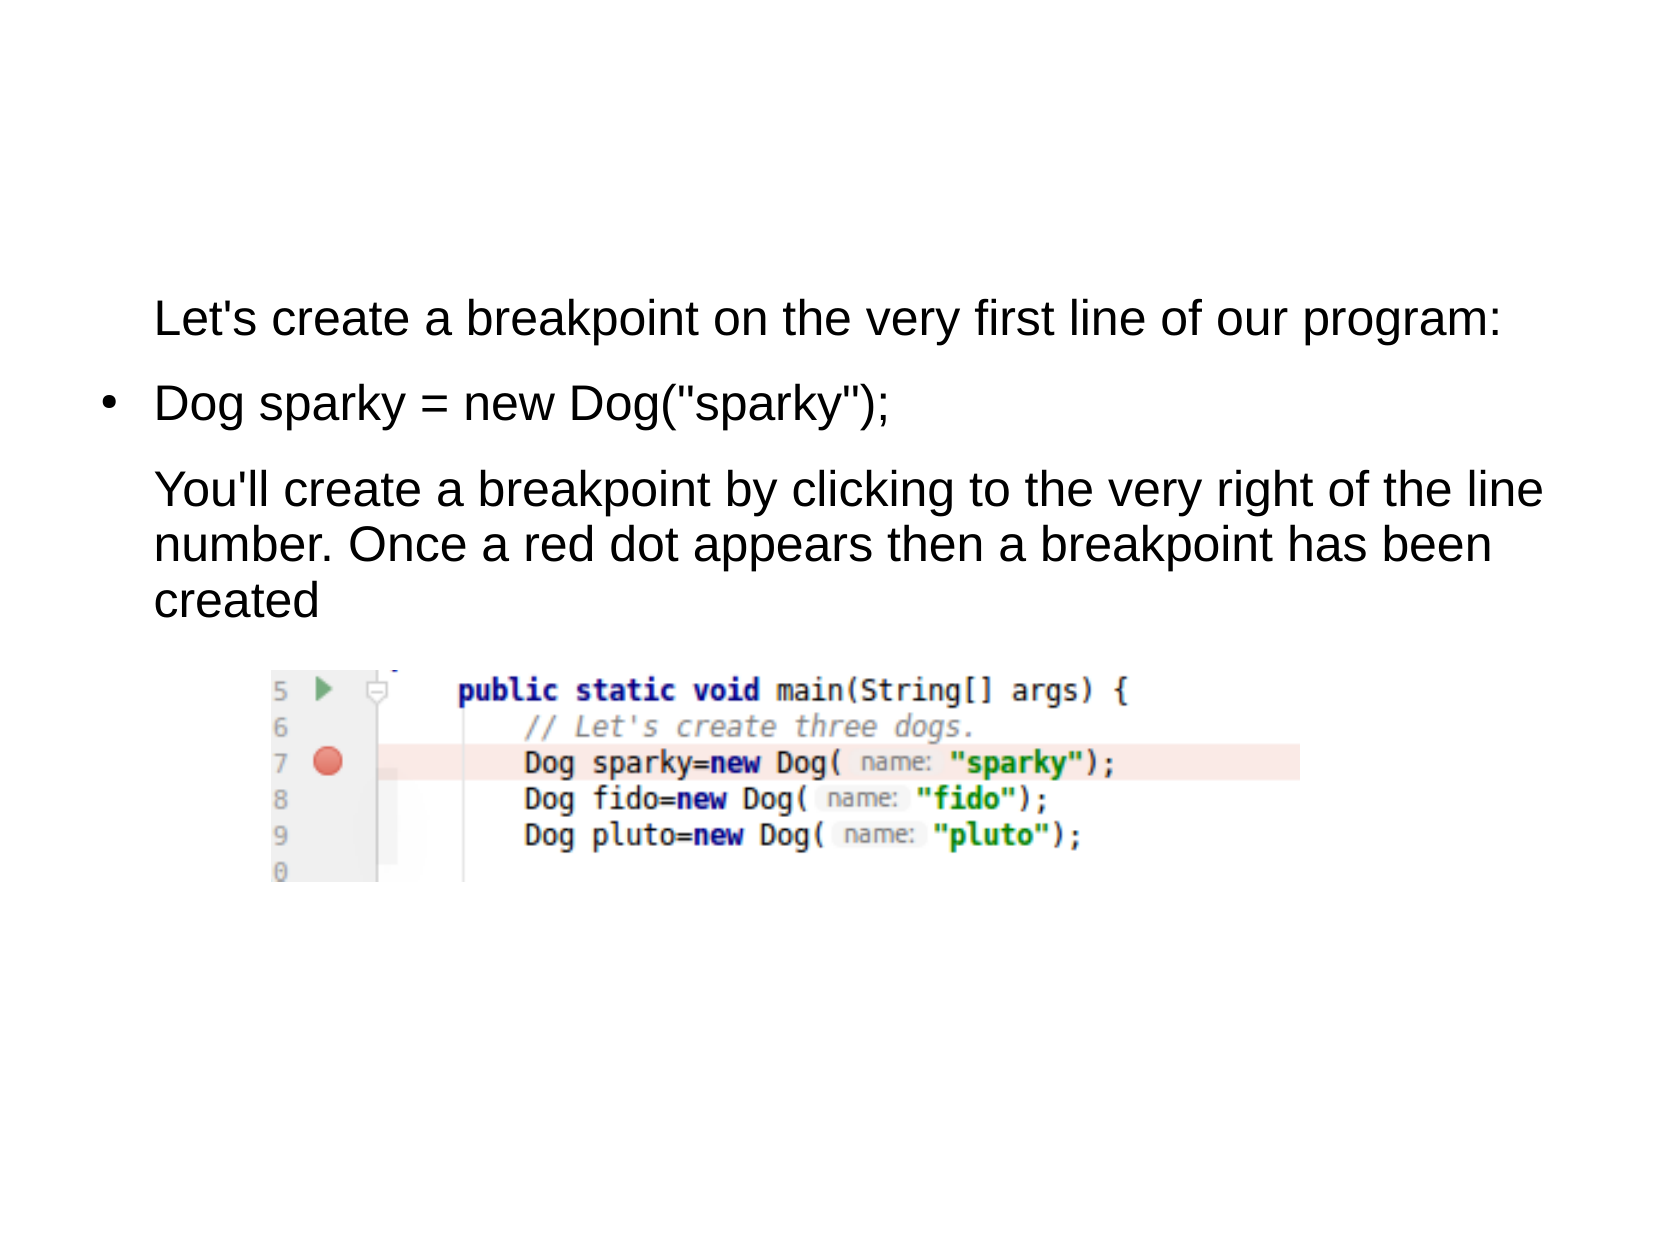

# Let's create a breakpoint on the very first line of our program:
Dog sparky = new Dog("sparky");
You'll create a breakpoint by clicking to the very right of the line number. Once a red dot appears then a breakpoint has been created